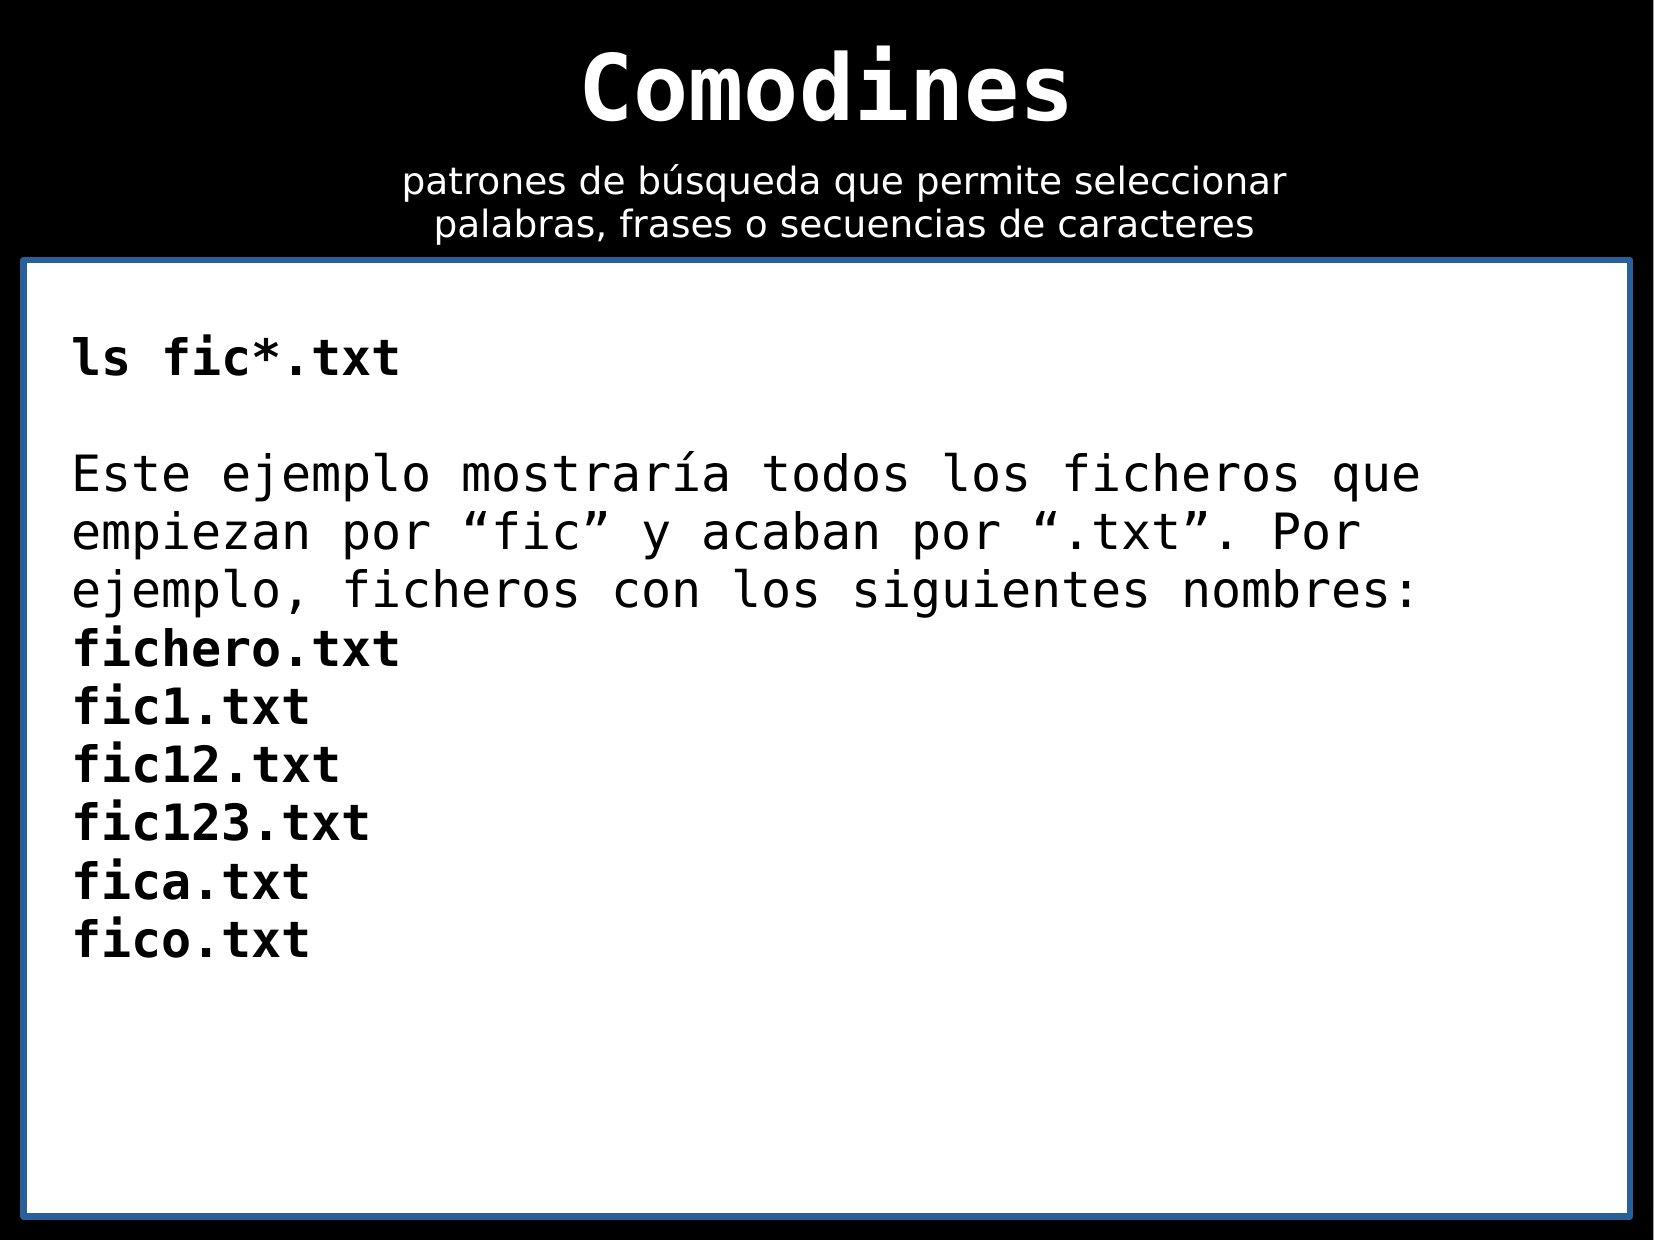

# Comodines
patrones de búsqueda que permite seleccionar palabras, frases o secuencias de caracteres
ls fic*.txt
Este ejemplo mostraría todos los ficheros que empiezan por “fic” y acaban por “.txt”. Por ejemplo, ficheros con los siguientes nombres:
fichero.txt
fic1.txt
fic12.txt
fic123.txt
fica.txt
fico.txt
?		representa un único carácter
*		representa cualquier conjunto de caracteres: desde 0 caracteres
		a cualquier cantidad de caracteres (letras o dígitos)